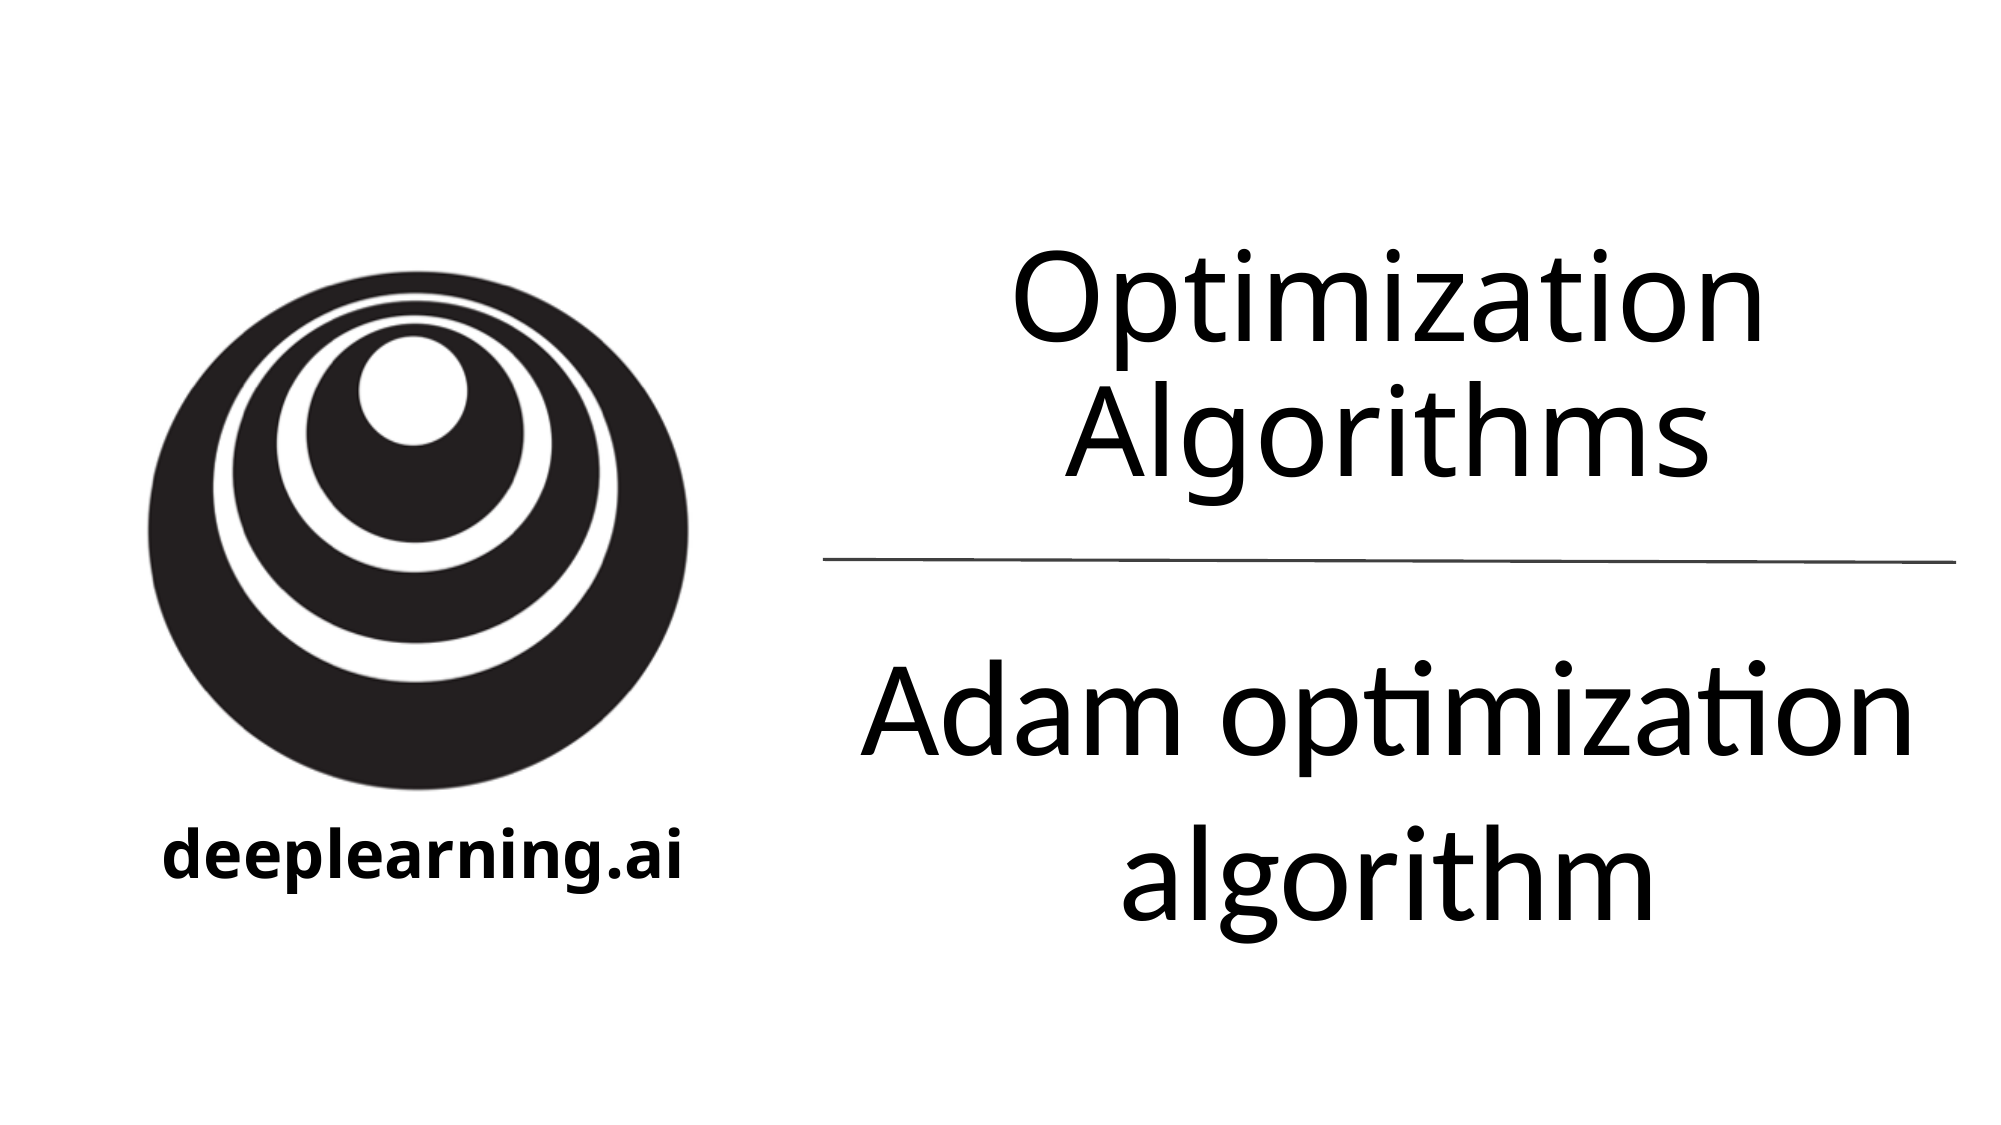

# Optimization Algorithms
deeplearning.ai
Adam optimization
algorithm